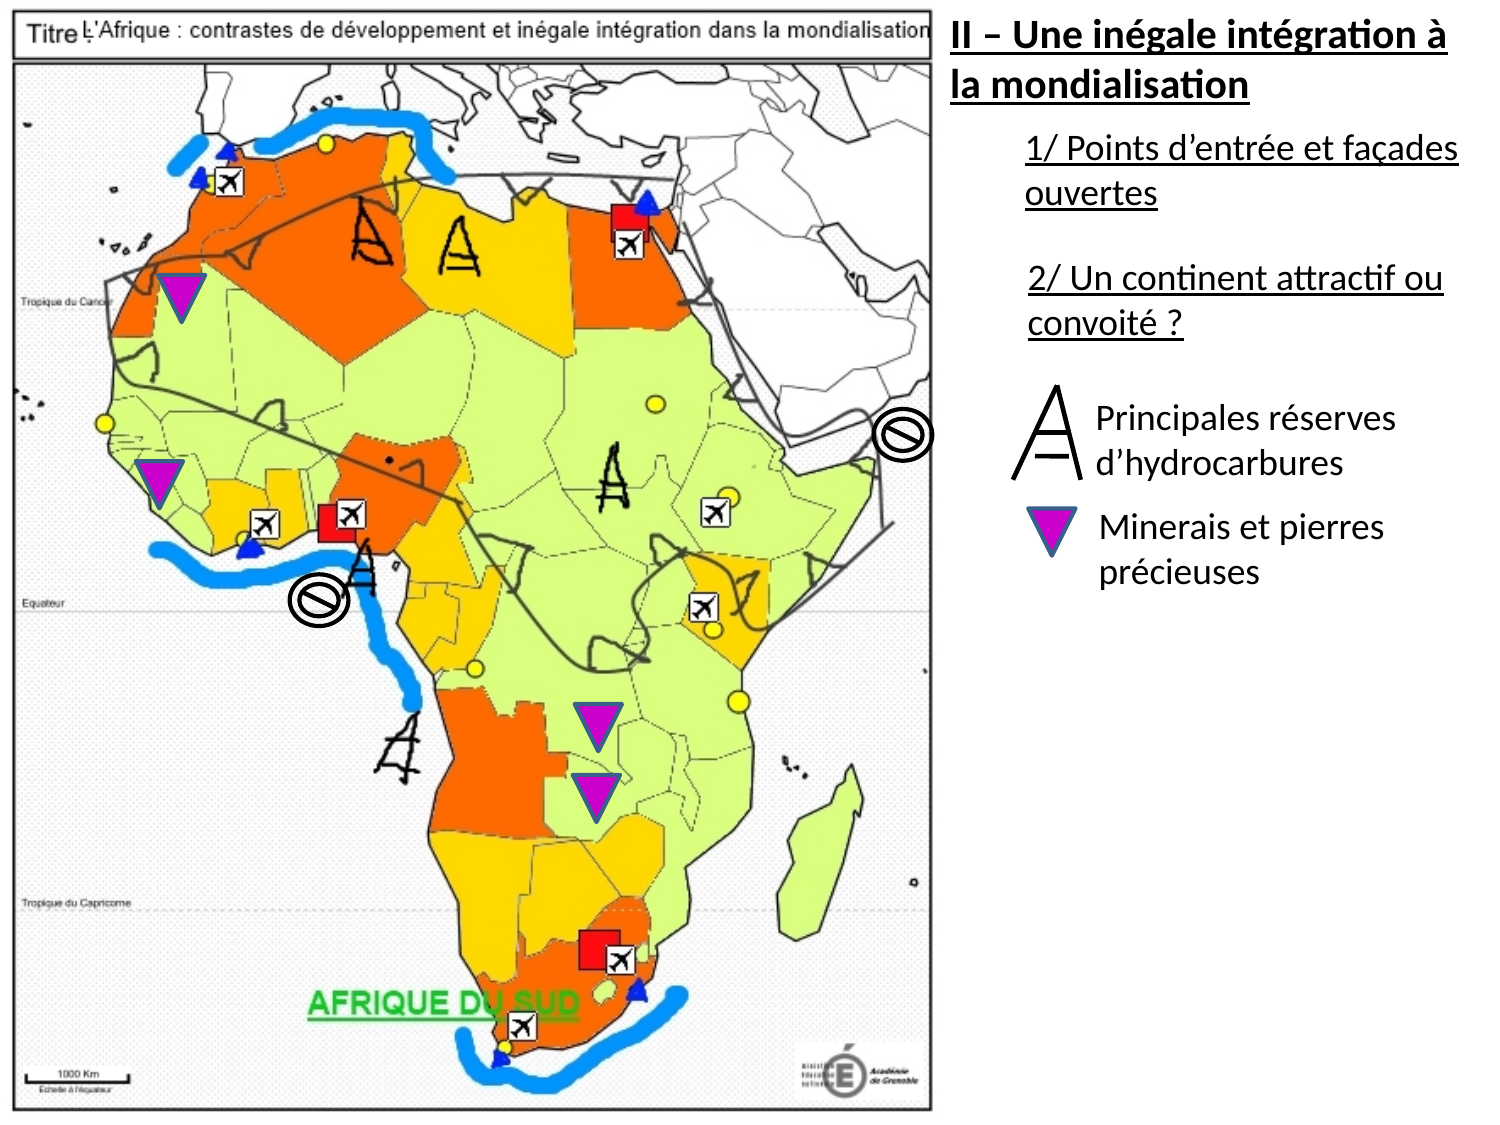

II – Une inégale intégration à la mondialisation
1/ Points d’entrée et façades ouvertes
2/ Un continent attractif ou convoité ?
Principales réserves d’hydrocarbures
Minerais et pierres précieuses